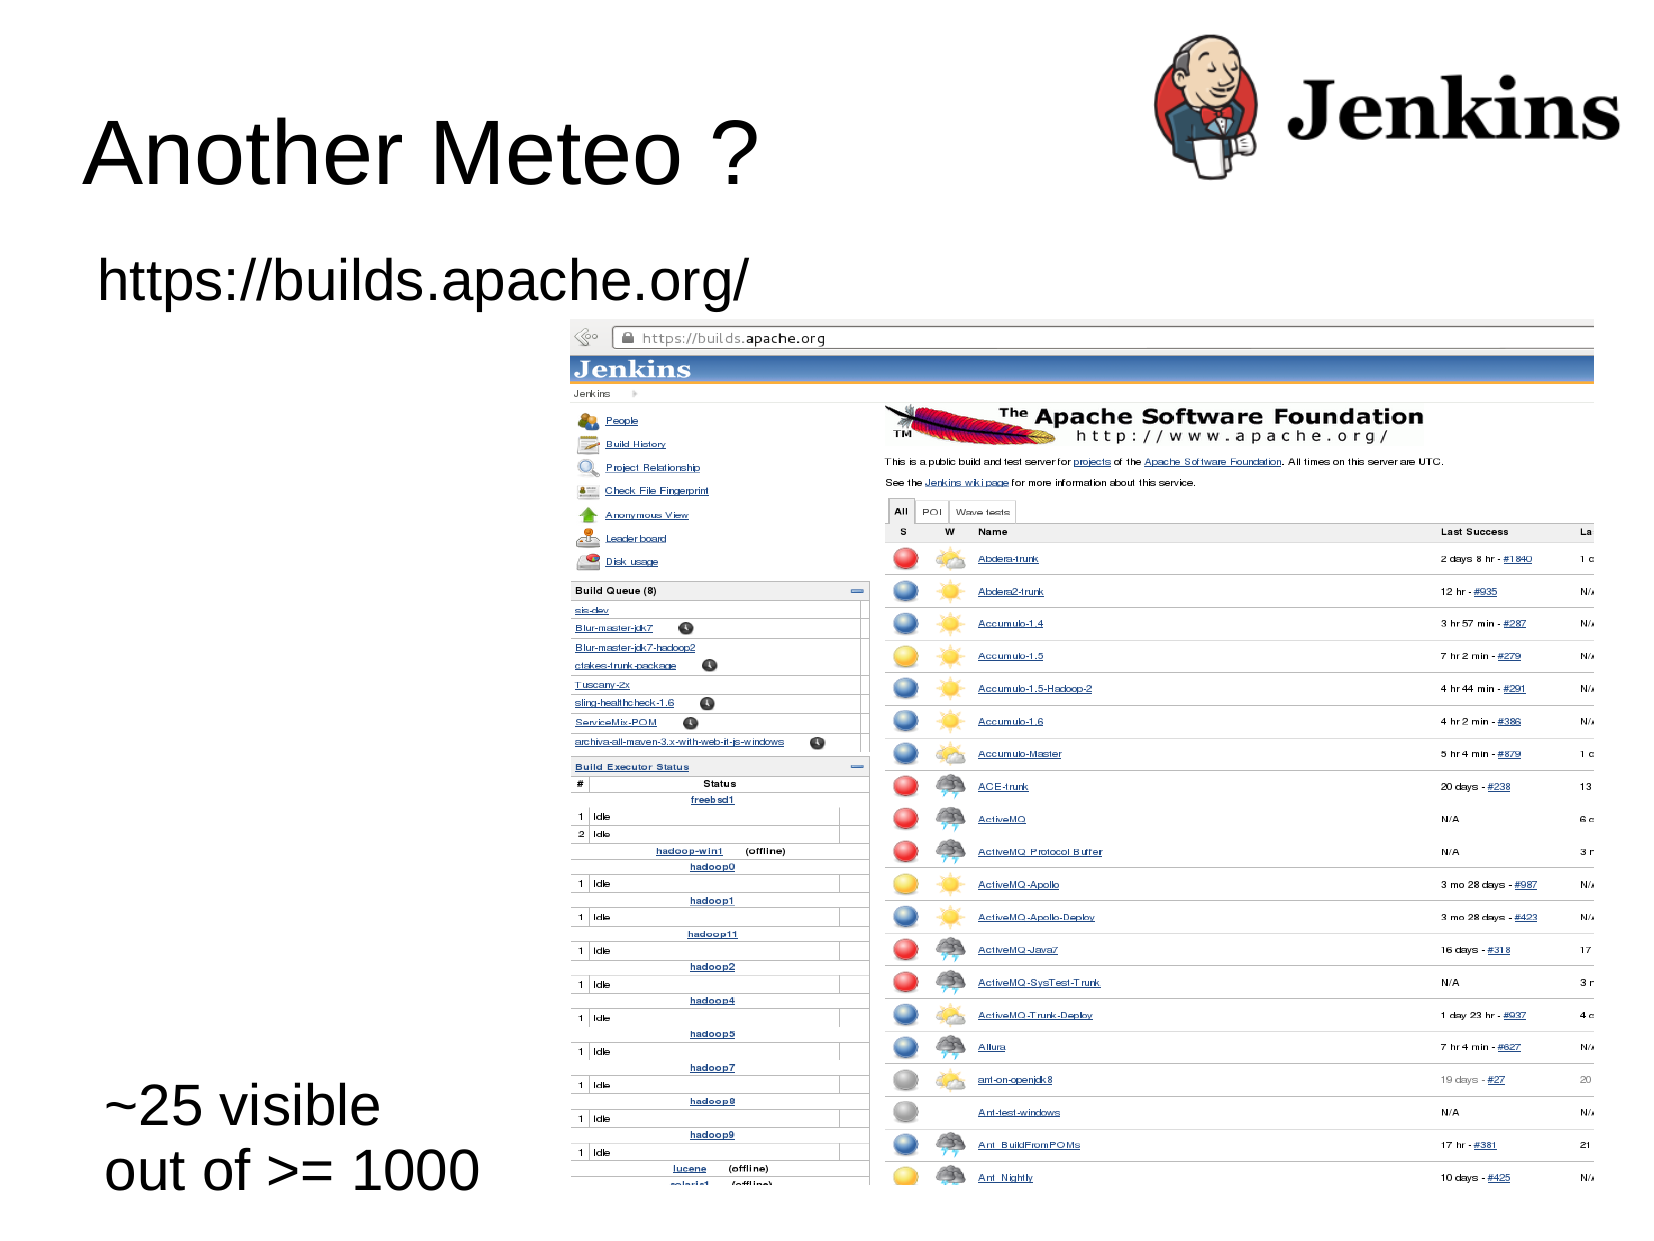

# Another Meteo ?
https://builds.apache.org/
~25 visible
out of >= 1000